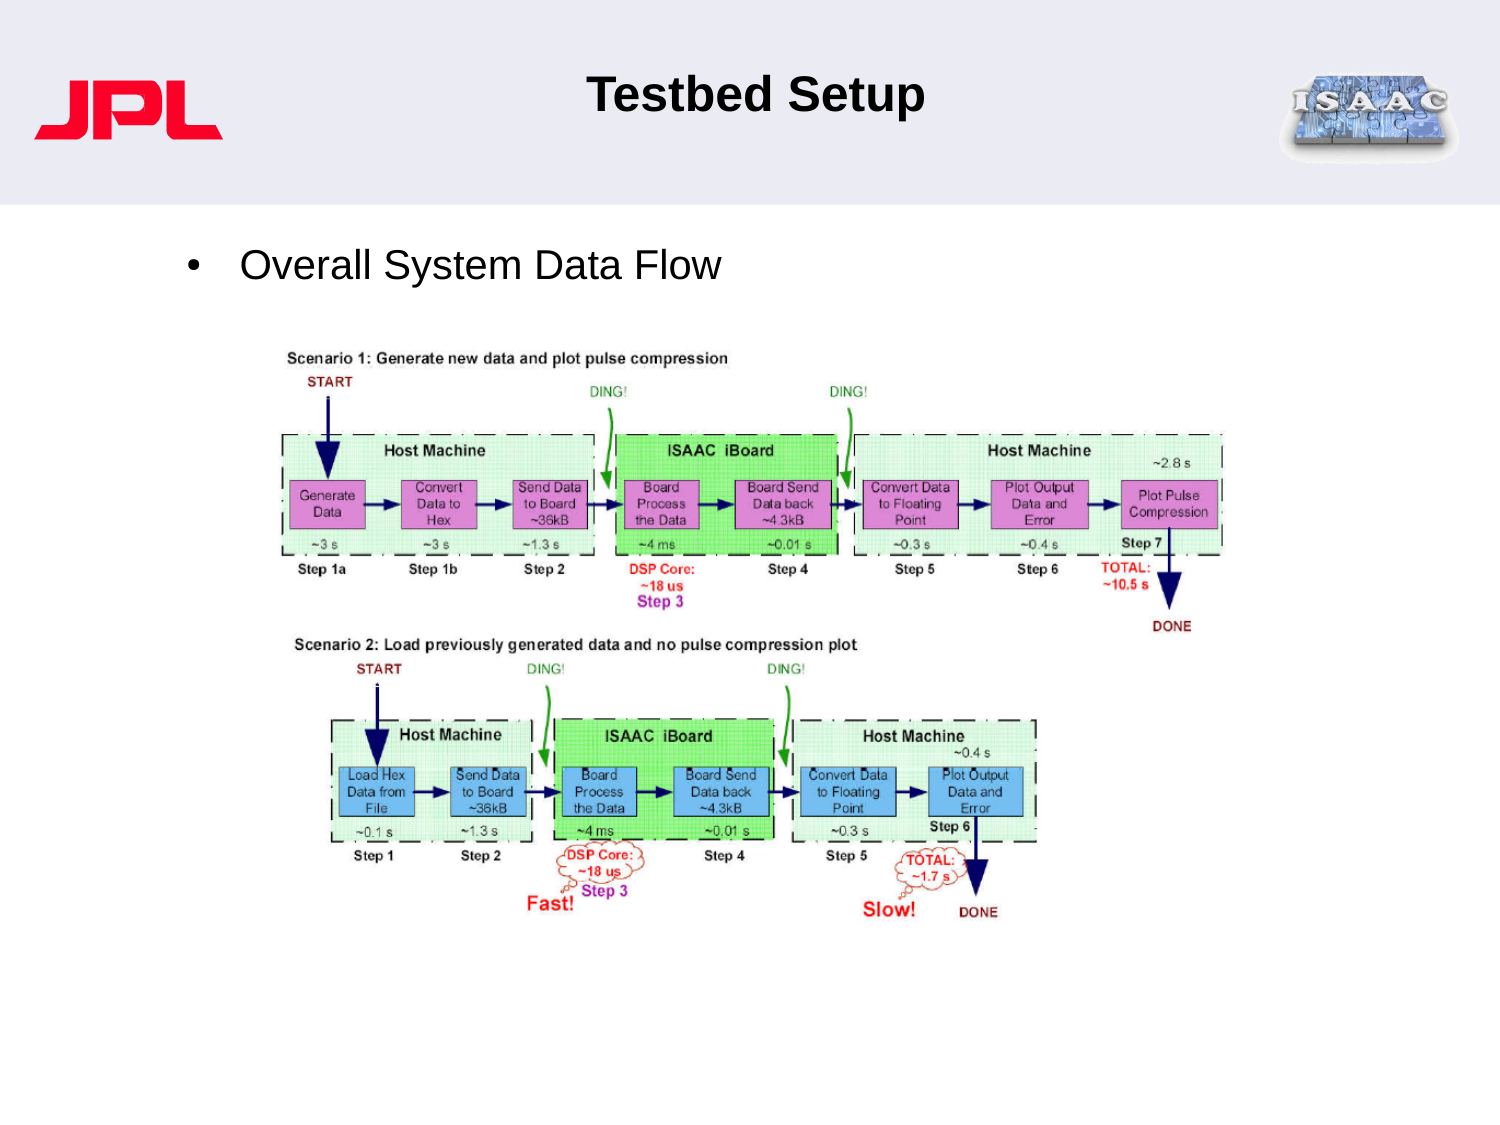

# Testbed Setup
Overall System Data Flow